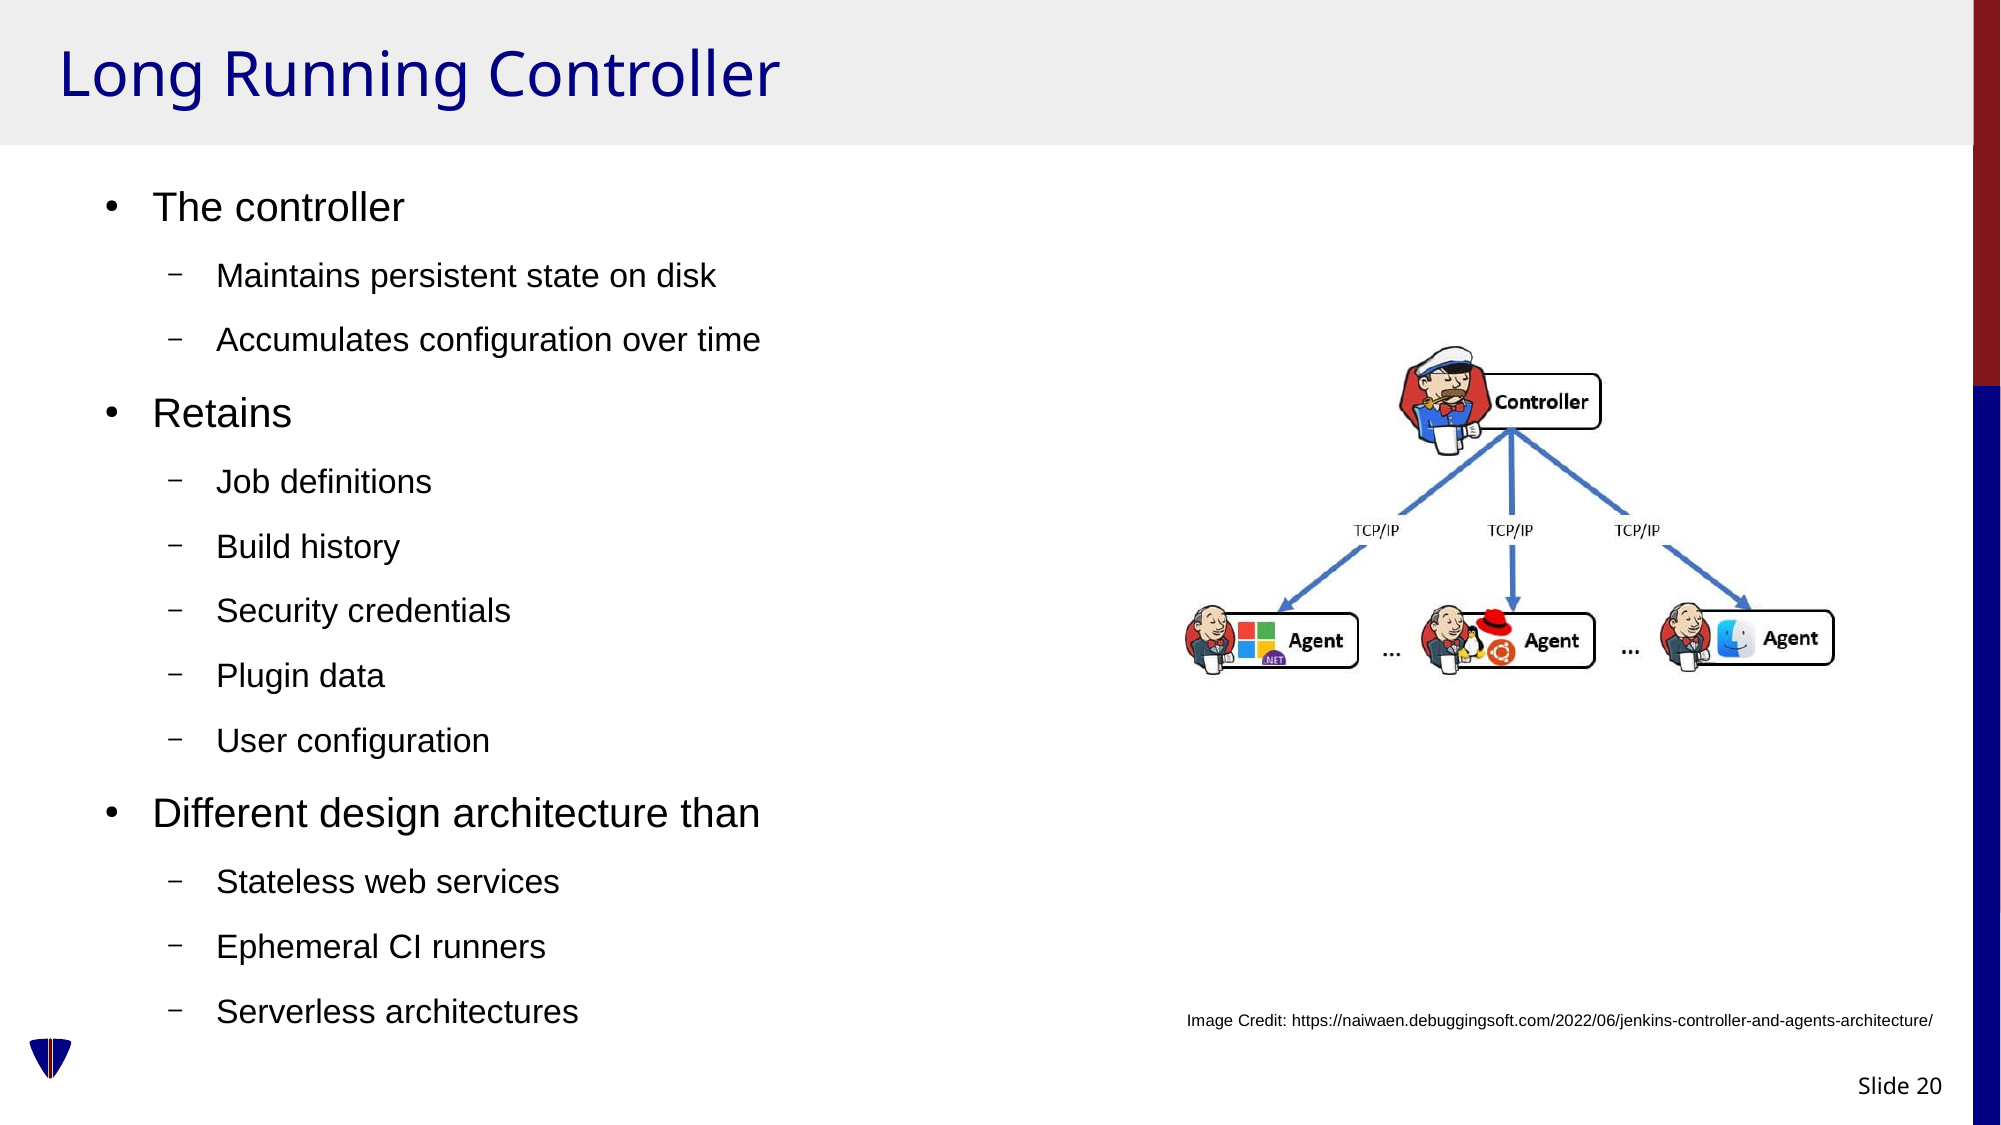

# Long Running Controller
The controller
Maintains persistent state on disk
Accumulates configuration over time
Retains
Job definitions
Build history
Security credentials
Plugin data
User configuration
Different design architecture than
Stateless web services
Ephemeral CI runners
Serverless architectures
Image Credit: https://naiwaen.debuggingsoft.com/2022/06/jenkins-controller-and-agents-architecture/